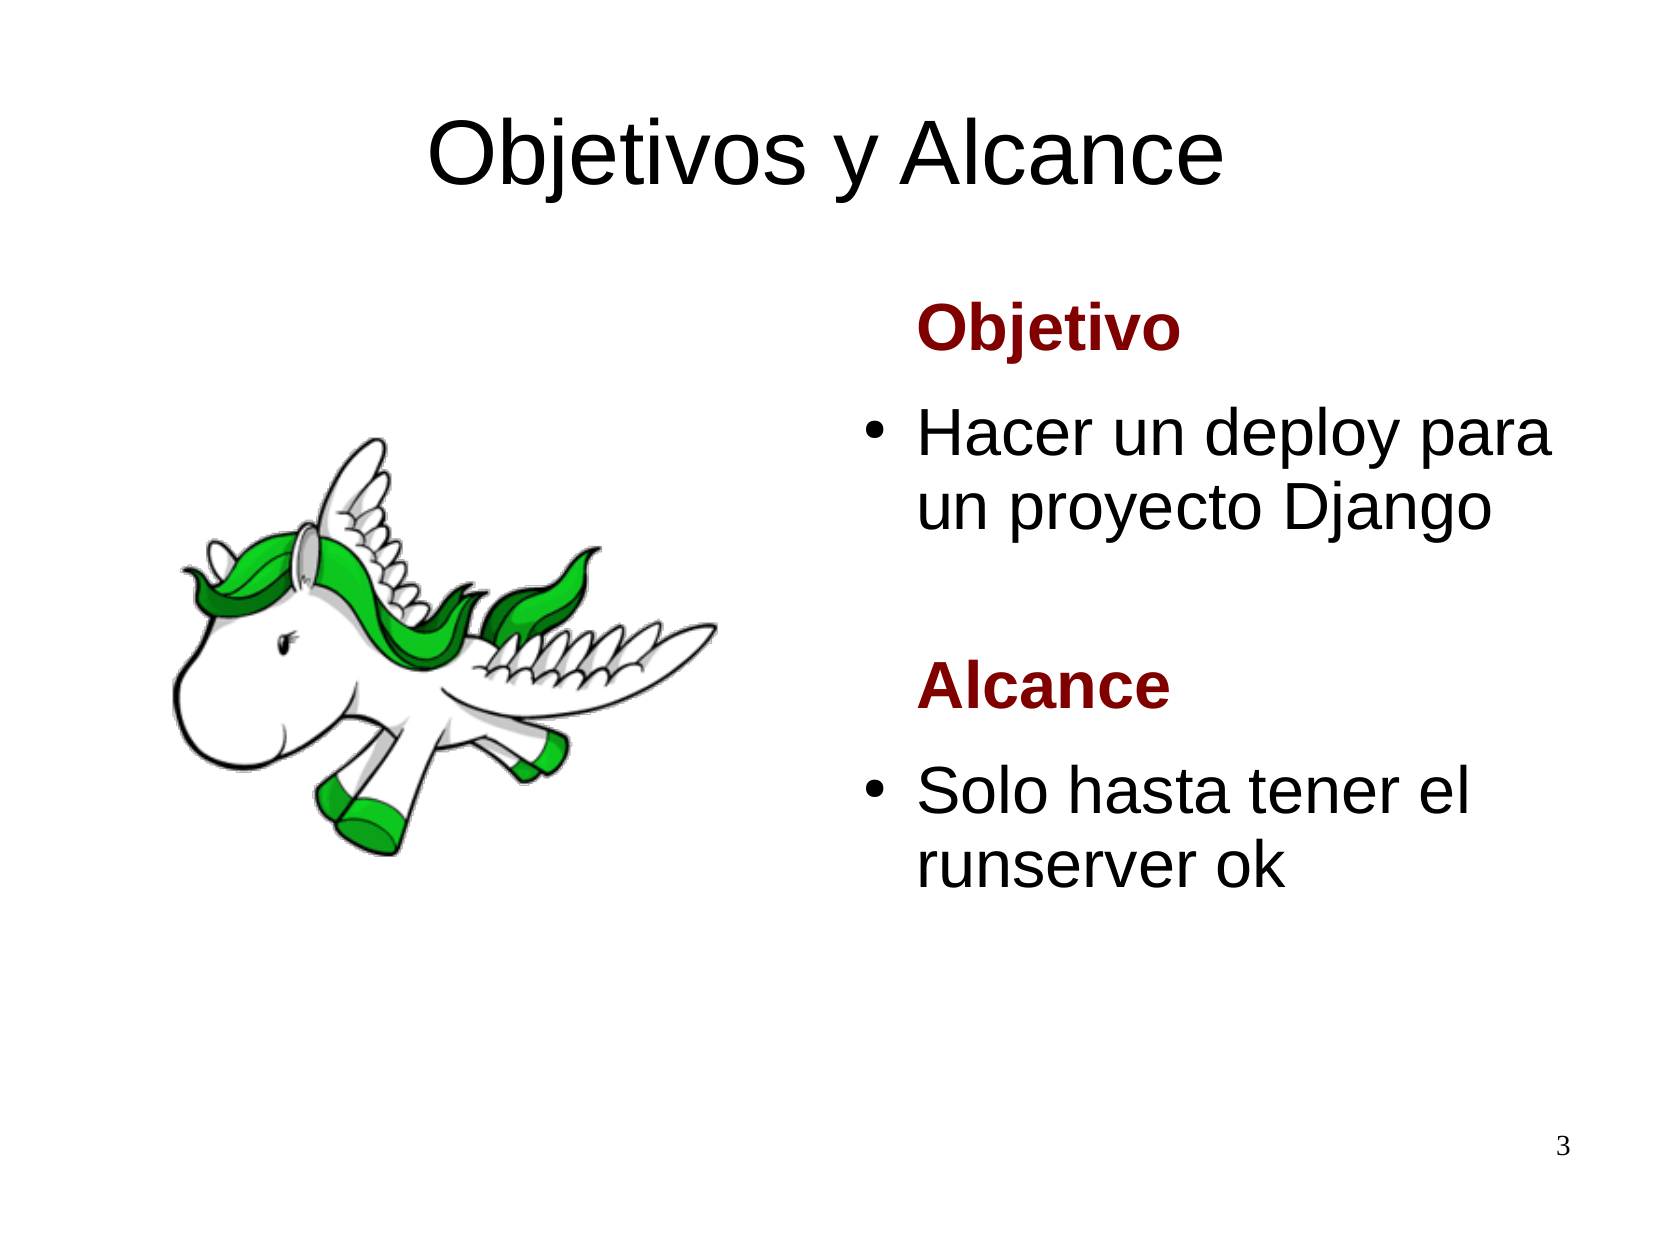

# Objetivos y Alcance
Objetivo
Hacer un deploy para un proyecto Django
Alcance
Solo hasta tener el runserver ok
3